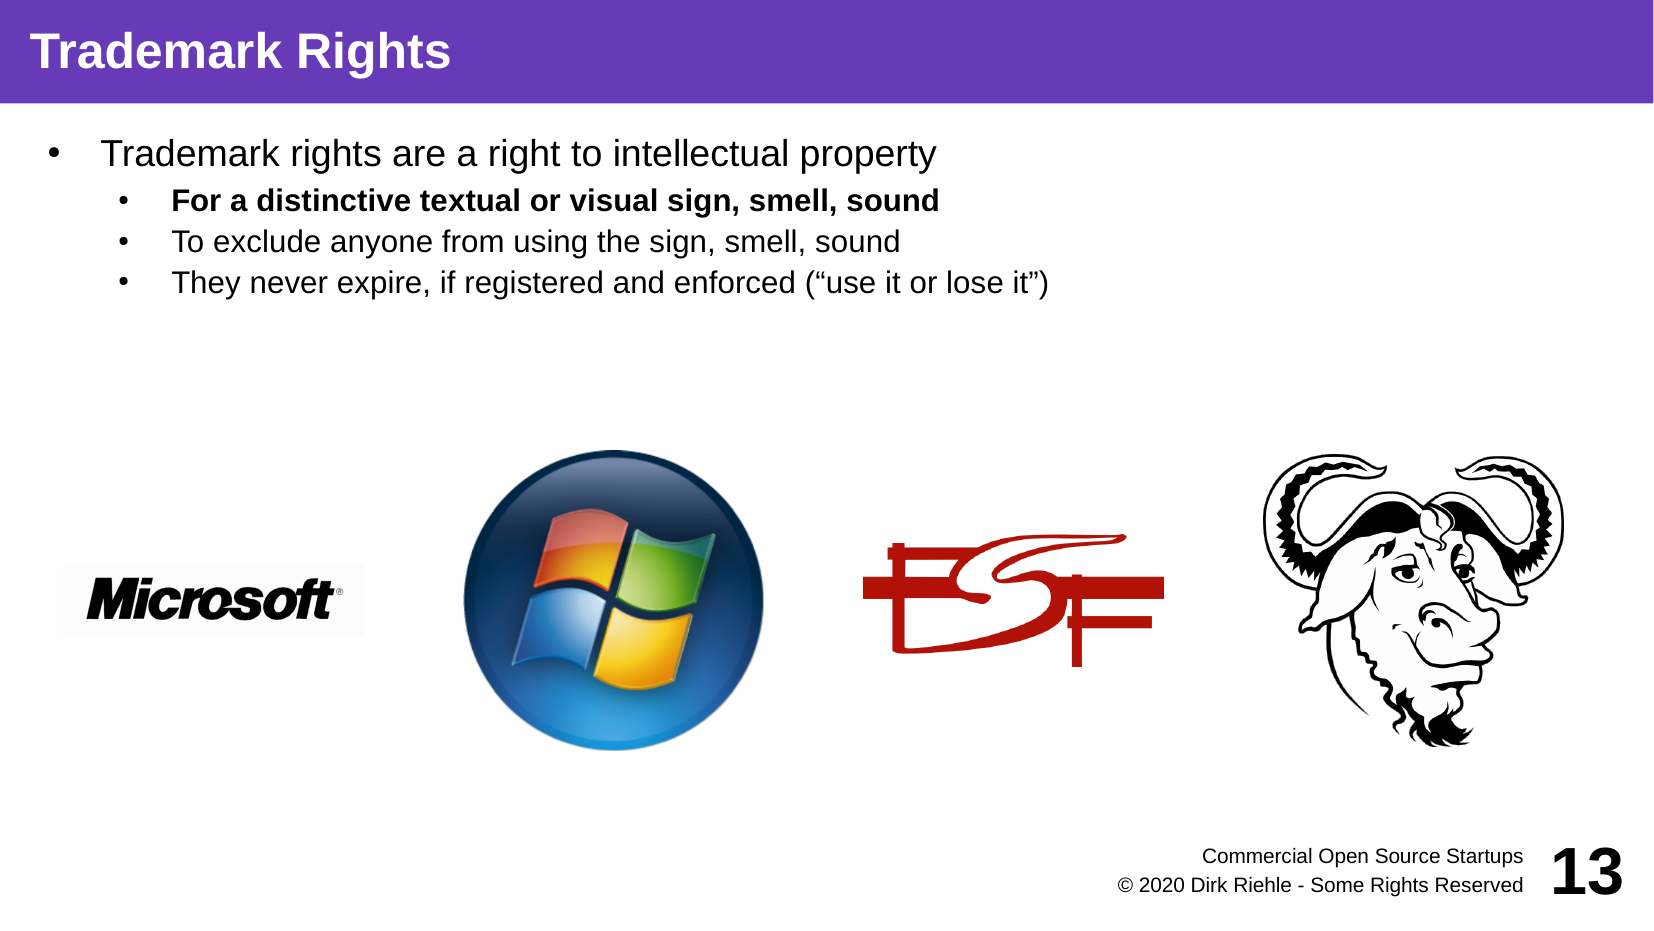

# Trademark Rights
Trademark rights are a right to intellectual property
For a distinctive textual or visual sign, smell, sound
To exclude anyone from using the sign, smell, sound
They never expire, if registered and enforced (“use it or lose it”)
Commercial Open Source Startups
13
© 2020 Dirk Riehle - Some Rights Reserved